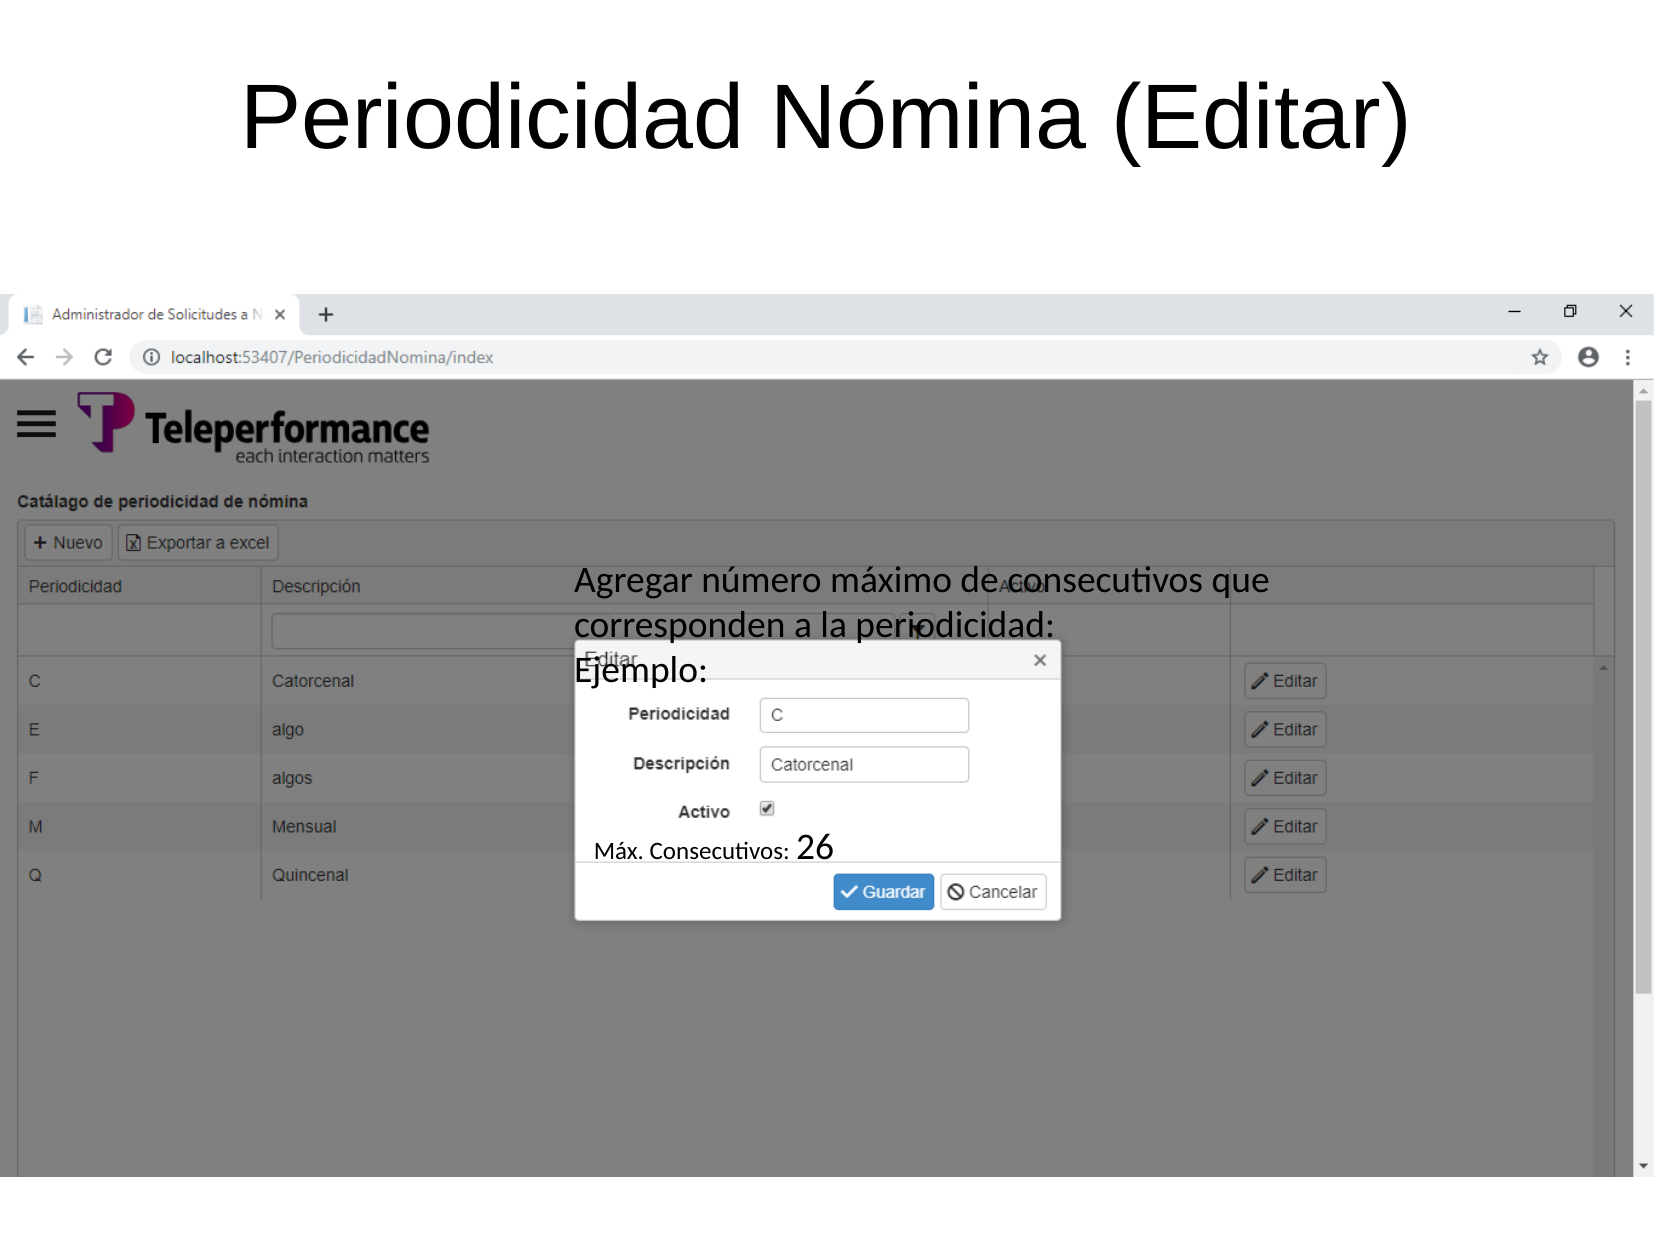

# Periodicidad Nómina (Editar)
Agregar número máximo de consecutivos que corresponden a la periodicidad:
Ejemplo:
Máx. Consecutivos: 26